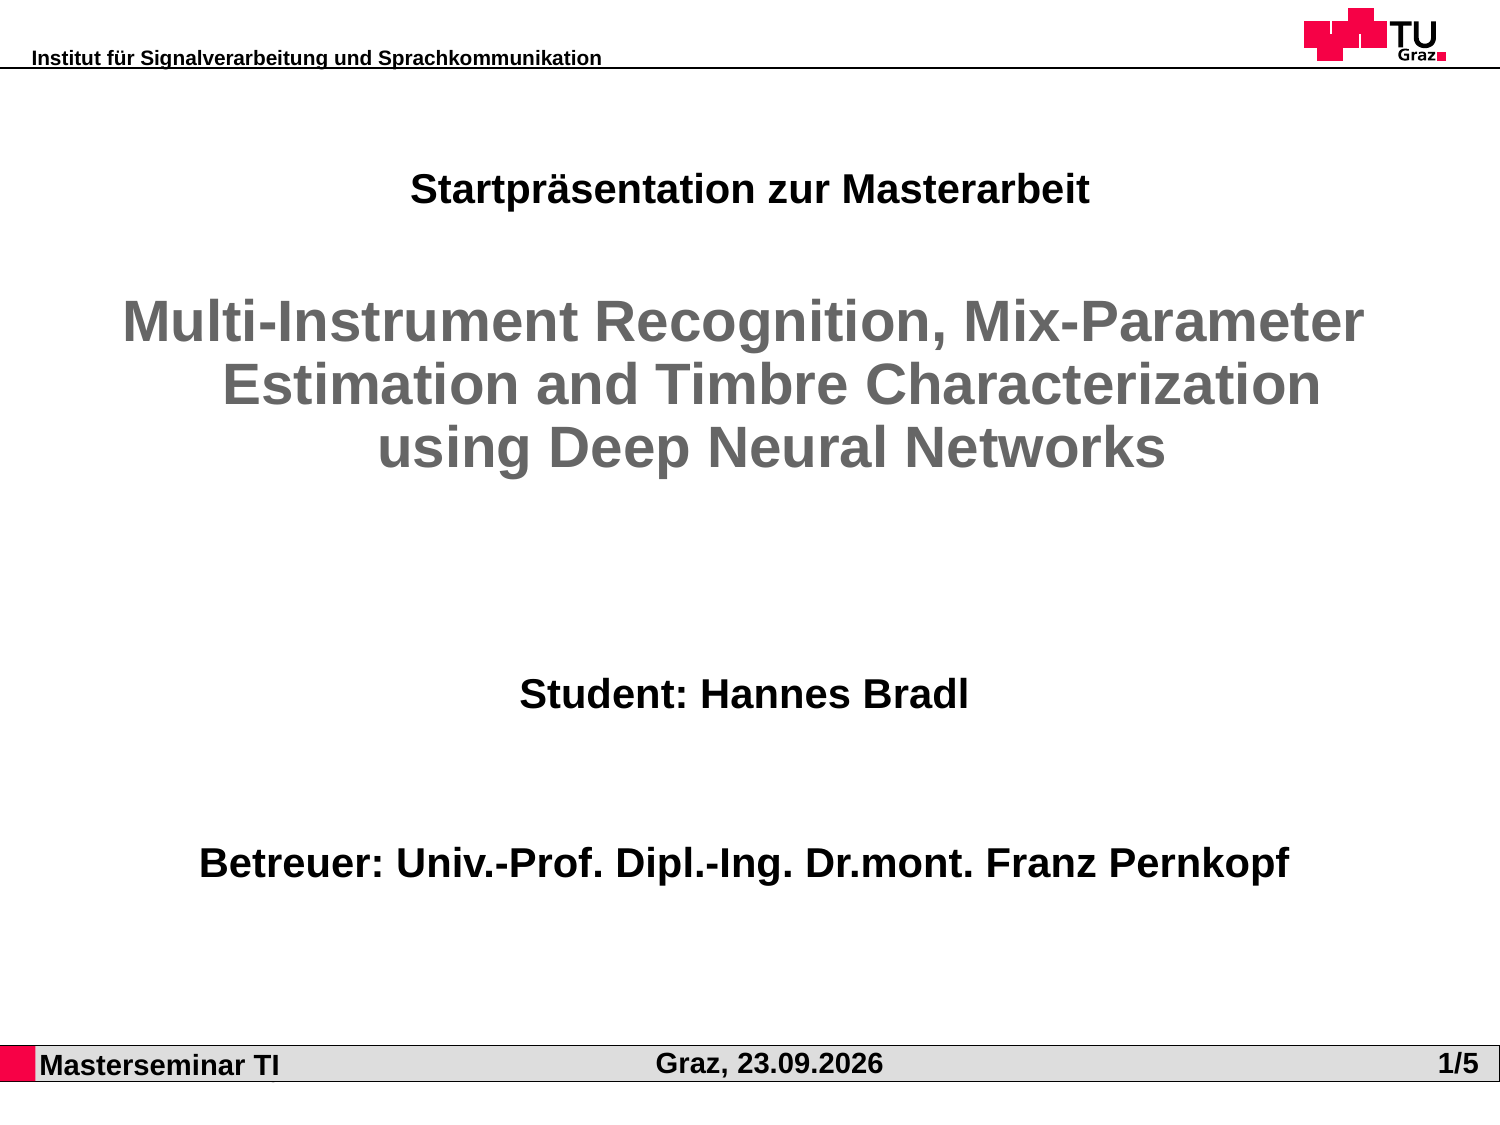

# Startpräsentation zur Masterarbeit
Multi-Instrument Recognition, Mix-Parameter Estimation and Timbre Characterization using Deep Neural Networks
Student: Hannes Bradl
Betreuer: Univ.-Prof. Dipl.-Ing. Dr.mont. Franz Pernkopf